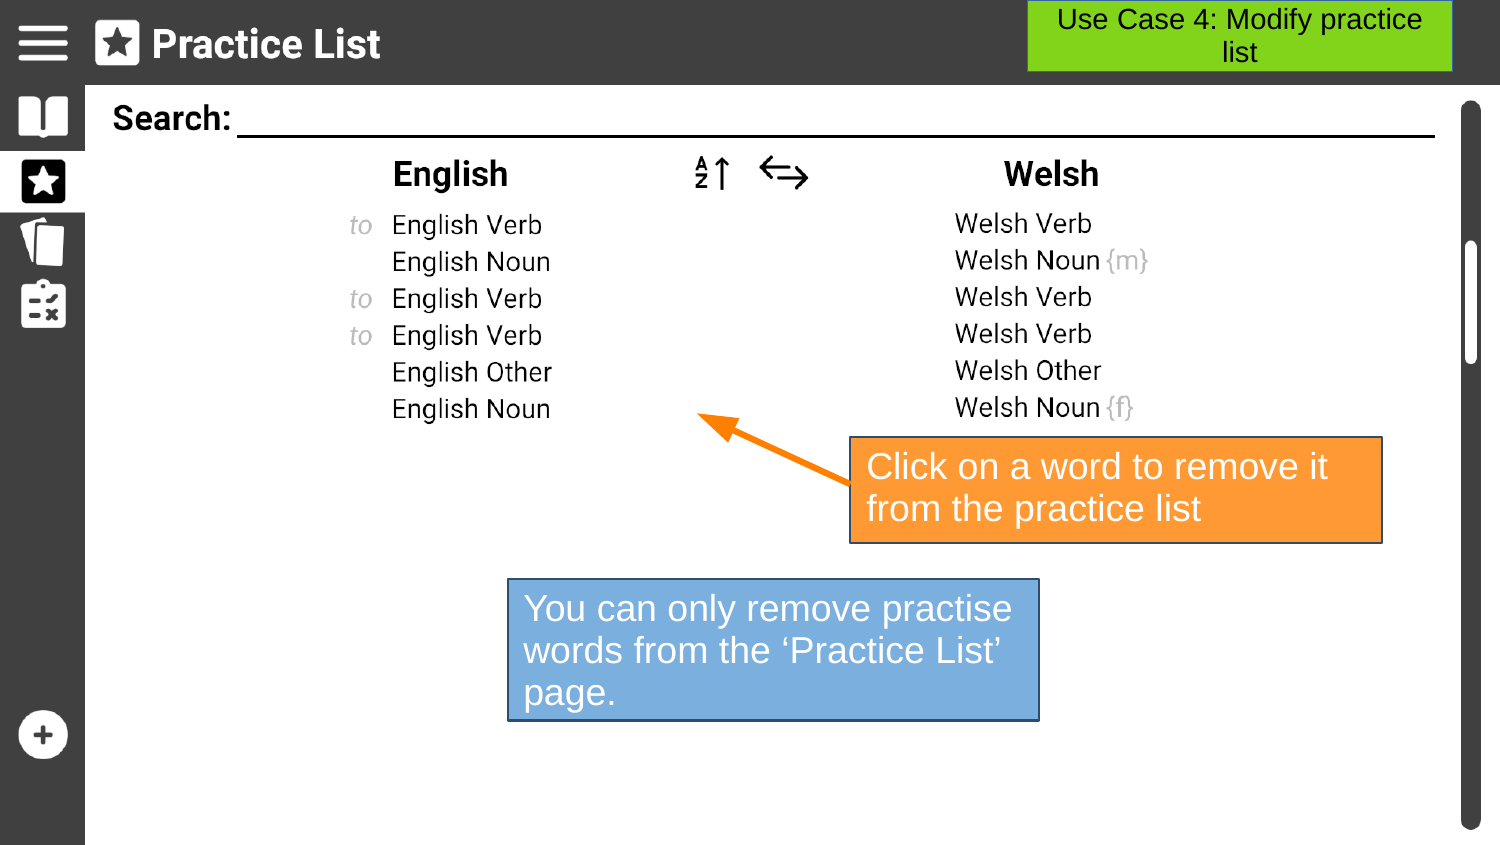

Use Case 4: Modify practice list
Click on a word to remove it from the practice list
You can only remove practise words from the ‘Practice List’ page.